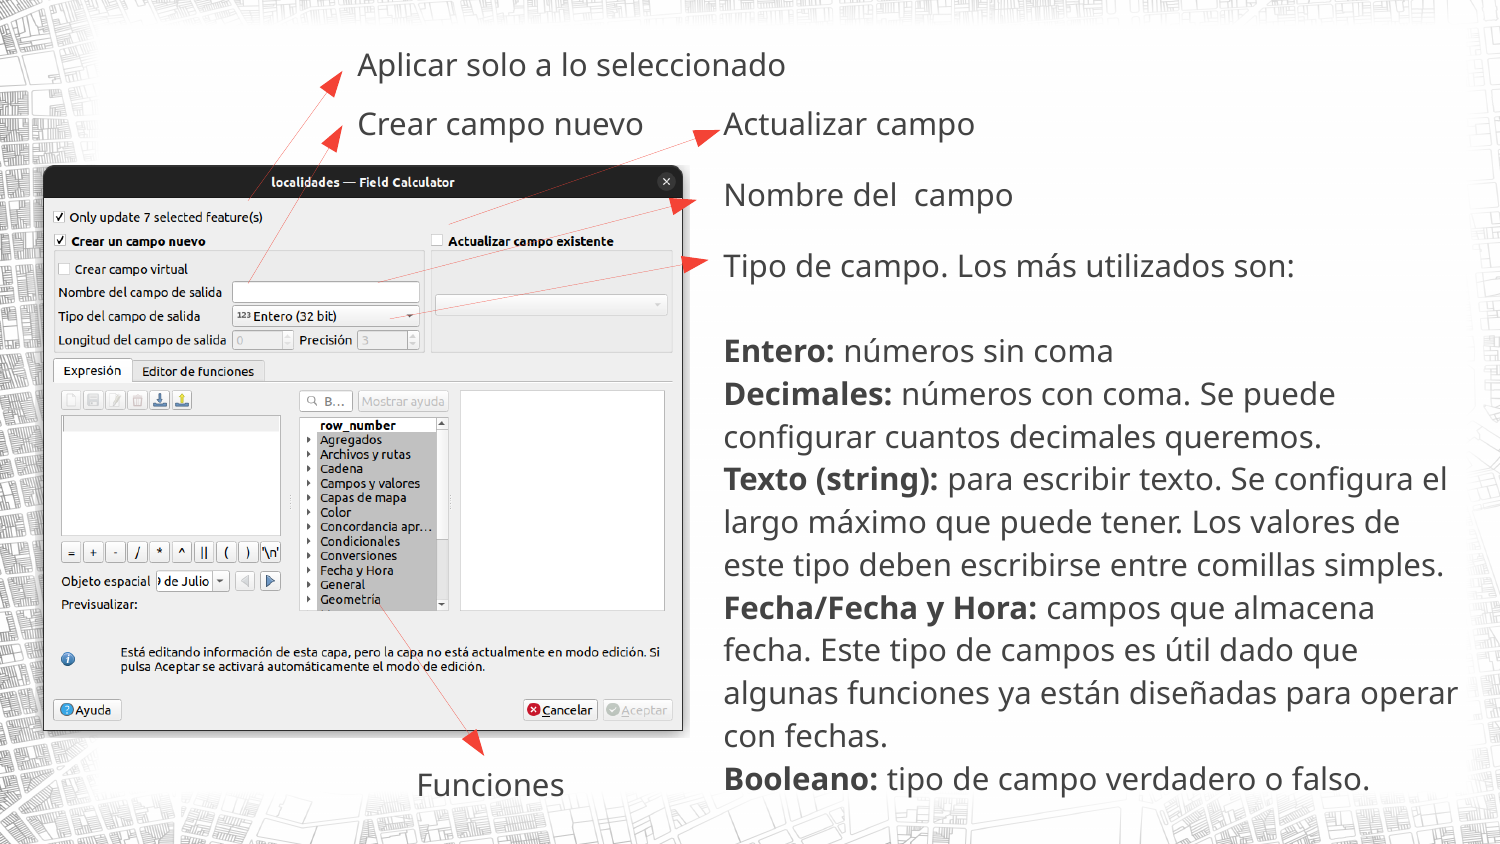

Aplicar solo a lo seleccionado
Crear campo nuevo
Actualizar campo
Nombre del campo
Tipo de campo. Los más utilizados son:
Entero: números sin coma
Decimales: números con coma. Se puede configurar cuantos decimales queremos.
Texto (string): para escribir texto. Se configura el largo máximo que puede tener. Los valores de este tipo deben escribirse entre comillas simples.
Fecha/Fecha y Hora: campos que almacena fecha. Este tipo de campos es útil dado que algunas funciones ya están diseñadas para operar con fechas.
Booleano: tipo de campo verdadero o falso.
Funciones